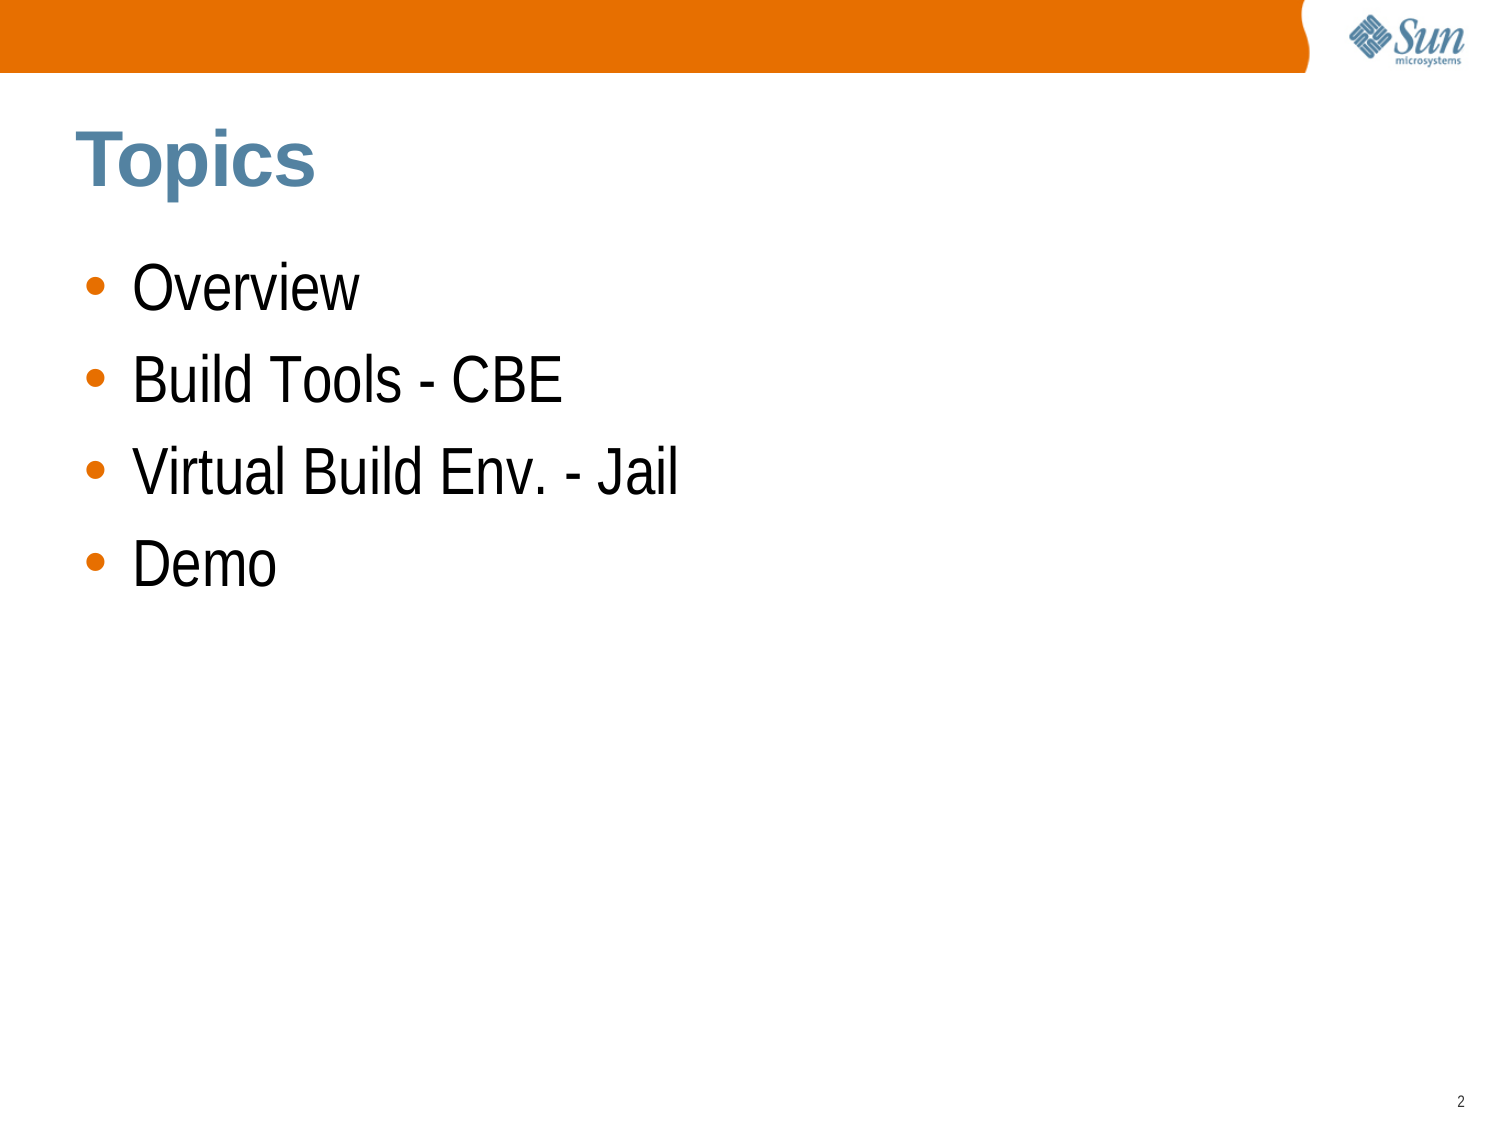

# Topics
Overview
Build Tools - CBE
Virtual Build Env. - Jail
Demo